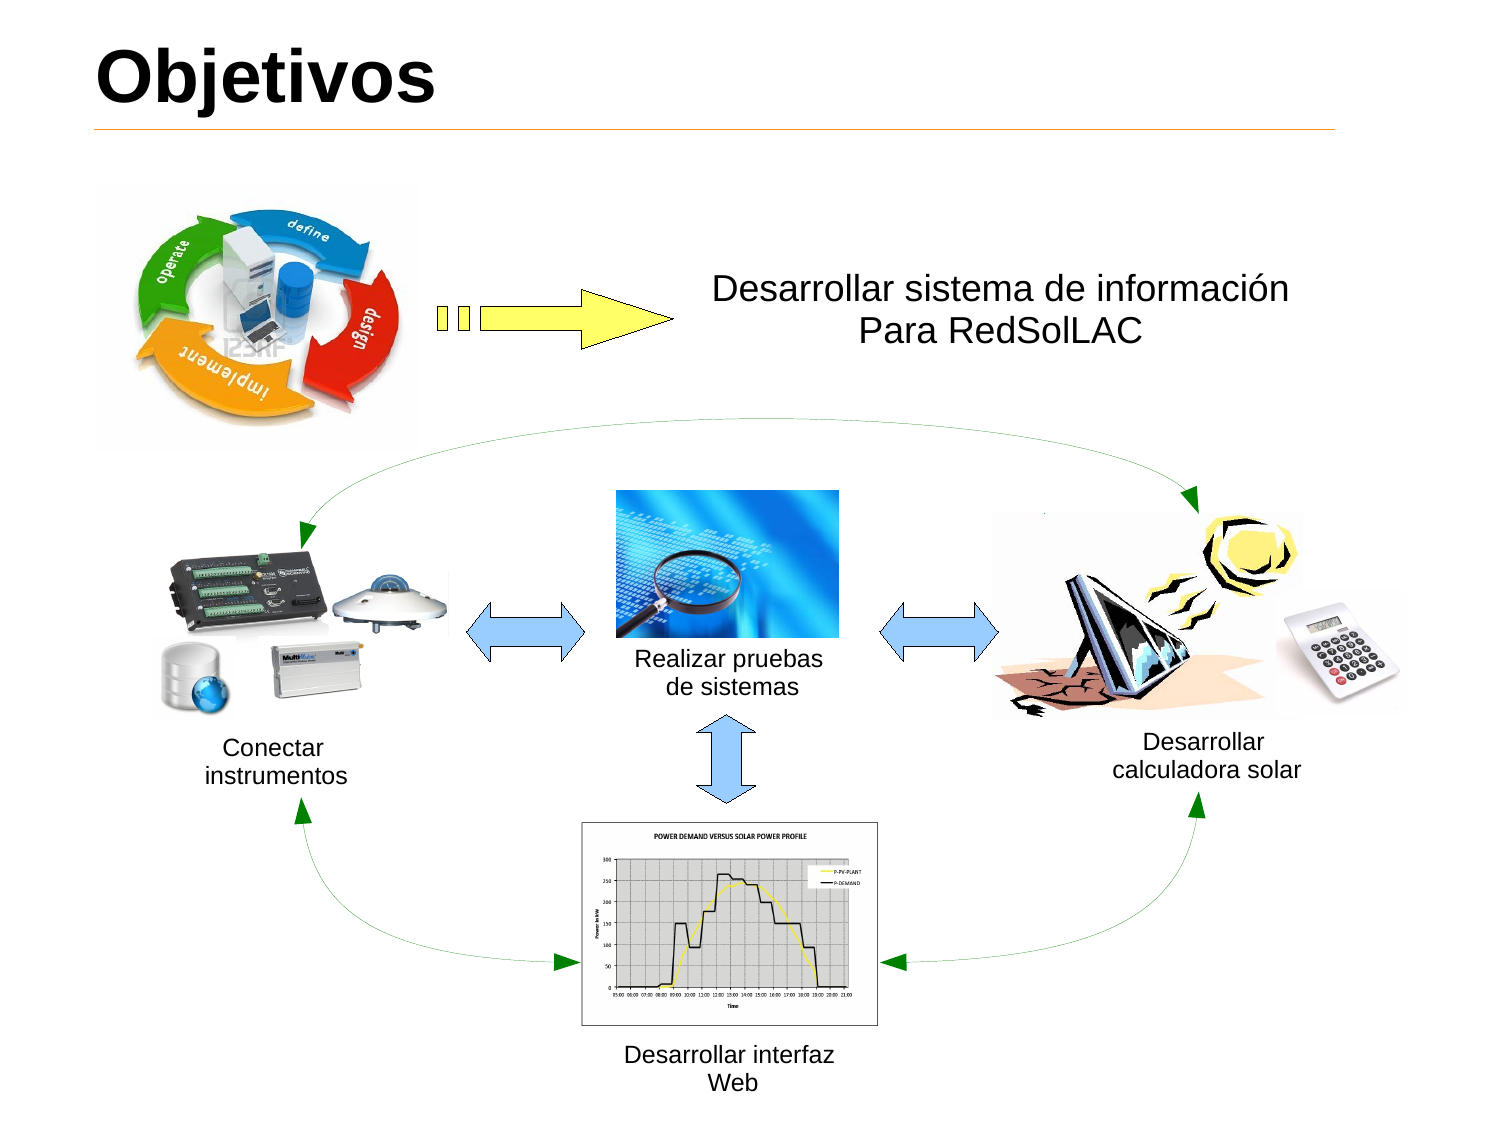

Objetivos
Desarrollar sistema de información
Para RedSolLAC
Realizar pruebas
 de sistemas
Desarrollar
calculadora solar
Conectar
 instrumentos
Desarrollar interfaz
 Web